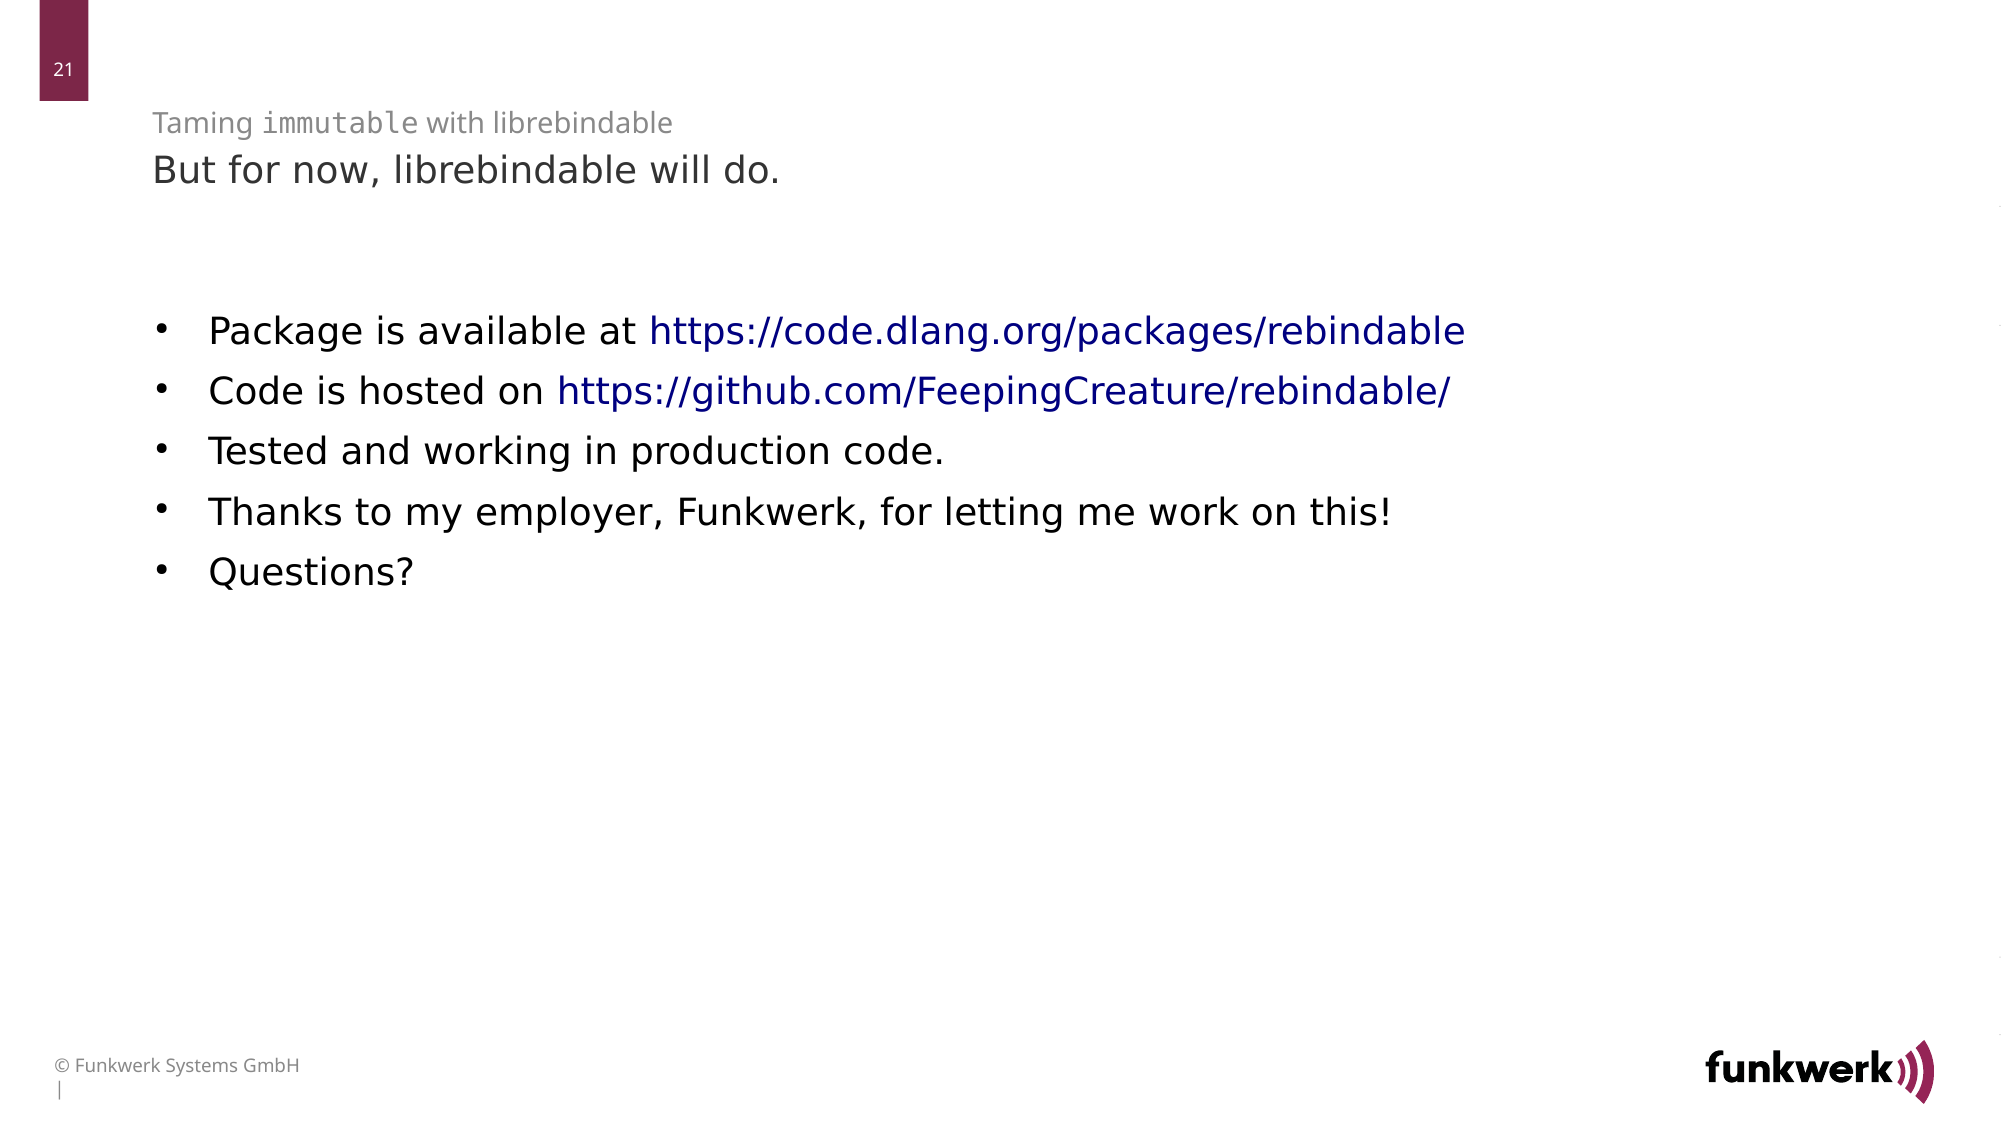

21
# Taming immutable with librebindable
But for now, librebindable will do.
Package is available at https://code.dlang.org/packages/rebindable
Code is hosted on https://github.com/FeepingCreature/rebindable/
Tested and working in production code.
Thanks to my employer, Funkwerk, for letting me work on this!
Questions?